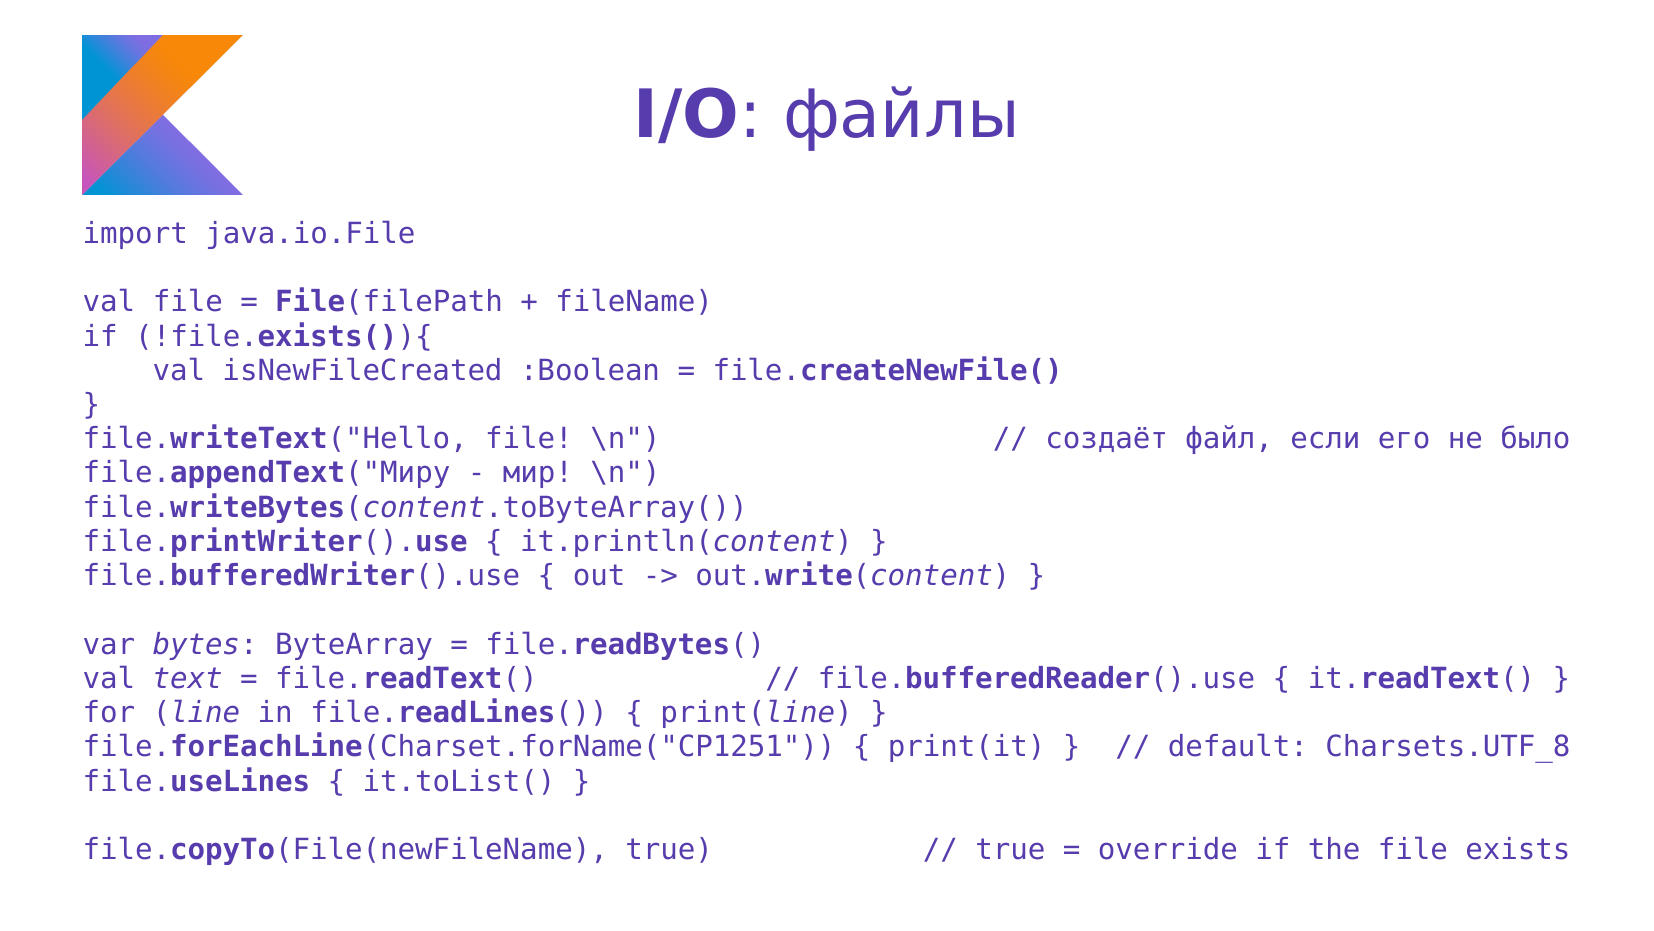

# I/O: файлы
import java.io.File
val file = File(filePath + fileName)
if (!file.exists()){
 val isNewFileCreated :Boolean = file.createNewFile()
}
file.writeText("Hello, file! \n") // создаёт файл, если его не было
file.appendText("Миру - мир! \n")
file.writeBytes(content.toByteArray())
file.printWriter().use { it.println(content) }
file.bufferedWriter().use { out -> out.write(content) }
var bytes: ByteArray = file.readBytes()
val text = file.readText() // file.bufferedReader().use { it.readText() }
for (line in file.readLines()) { print(line) }
file.forEachLine(Charset.forName("CP1251")) { print(it) } // default: Charsets.UTF_8
file.useLines { it.toList() }
file.copyTo(File(newFileName), true) // true = override if the file exists